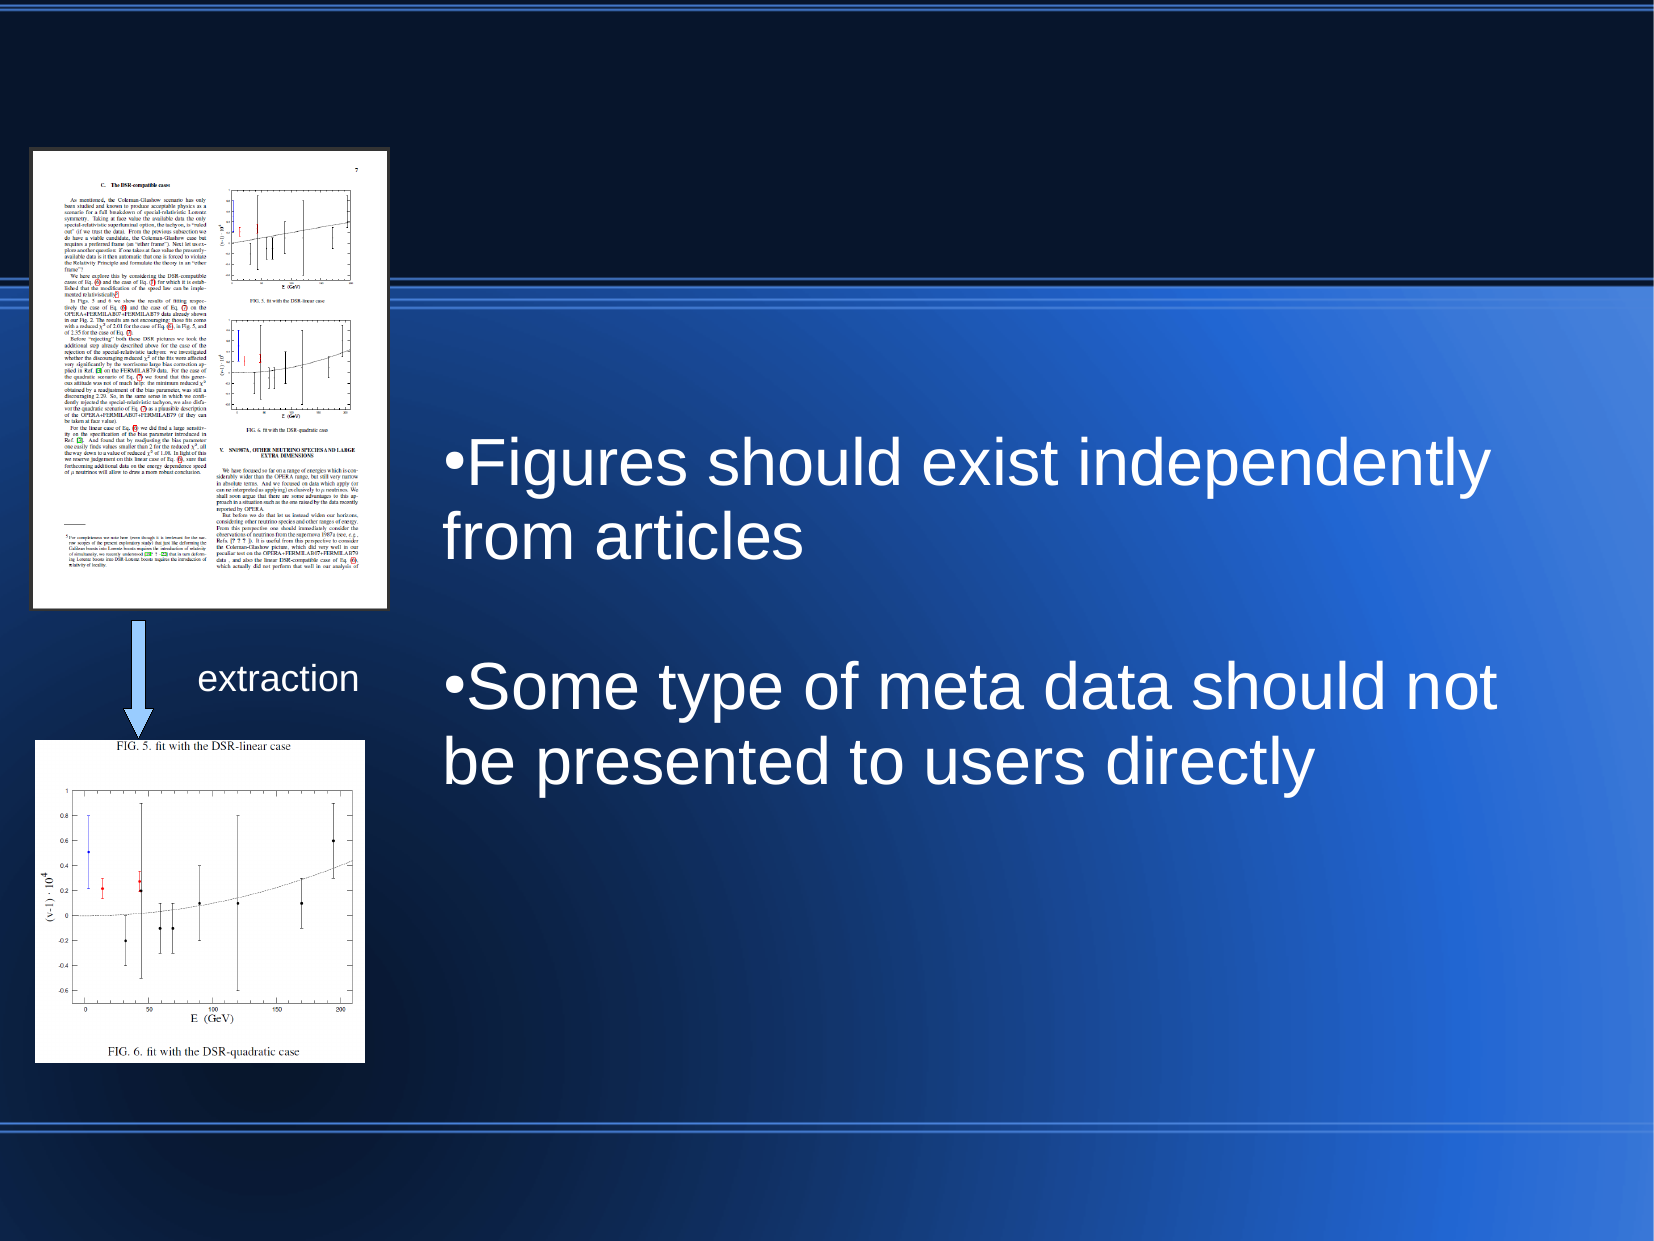

# Figures should exist independently from articles
Some type of meta data should not be presented to users directly
extraction